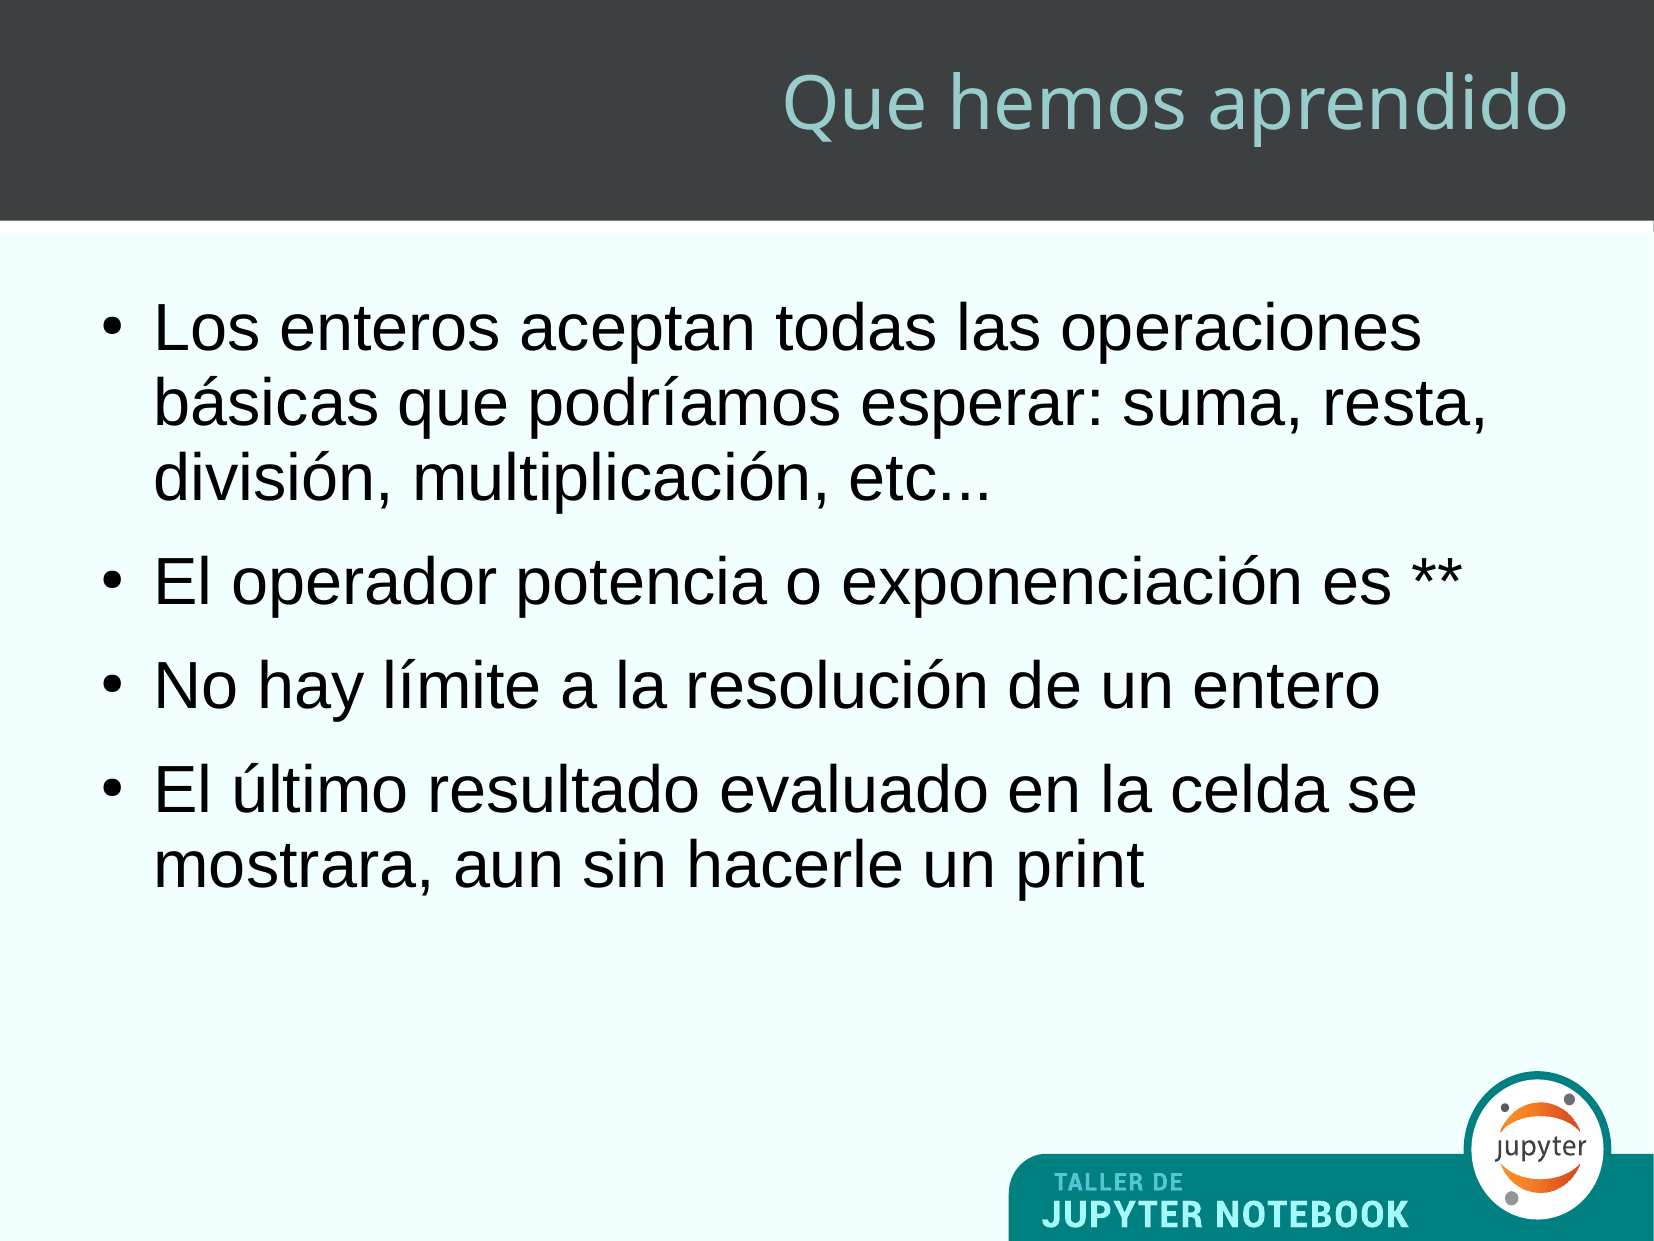

# Que hemos aprendido
Los enteros aceptan todas las operaciones básicas que podríamos esperar: suma, resta, división, multiplicación, etc...
El operador potencia o exponenciación es **
No hay límite a la resolución de un entero
El último resultado evaluado en la celda se mostrara, aun sin hacerle un print